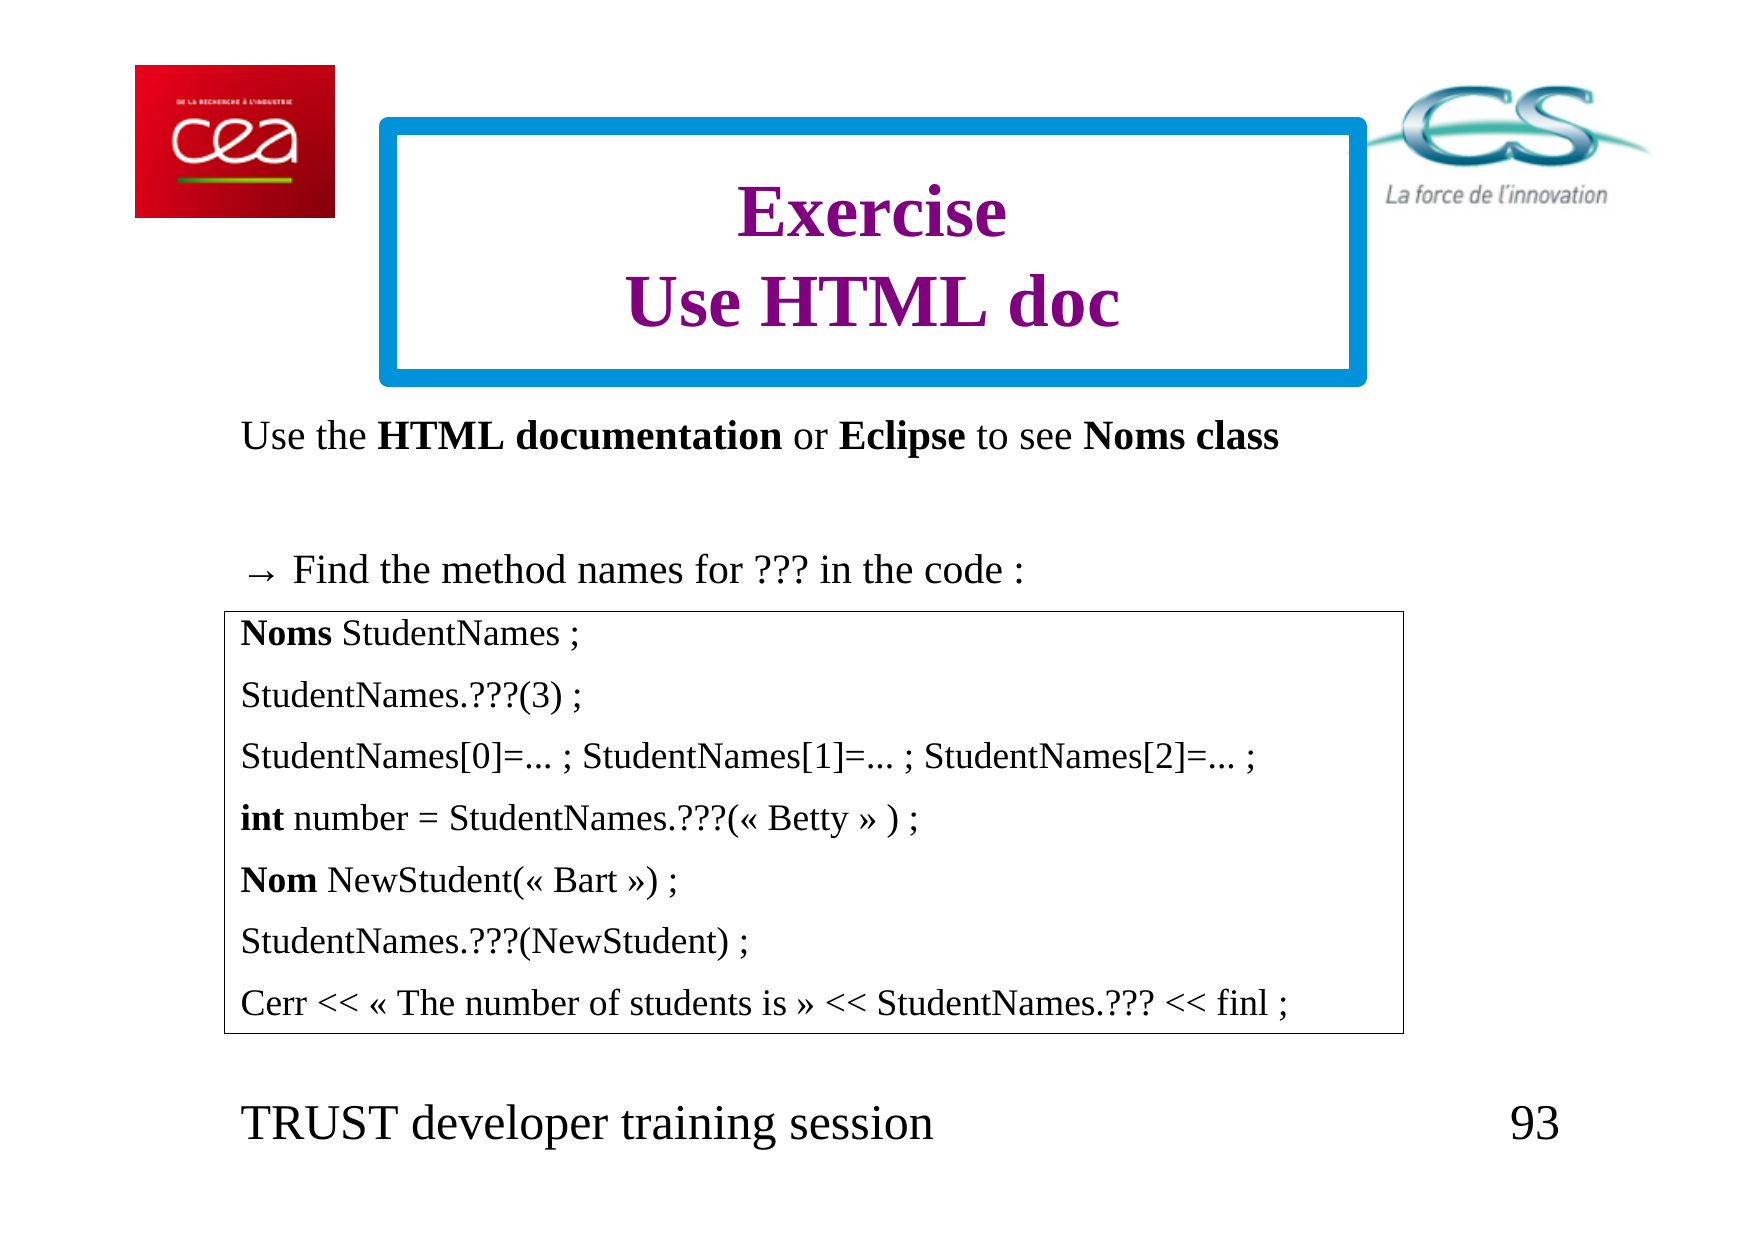

Exercise
Use HTML doc
# Use the HTML documentation or Eclipse to see Noms class
→ Find the method names for ??? in the code :
Noms StudentNames ;
StudentNames.???(3) ;
StudentNames[0]=... ; StudentNames[1]=... ; StudentNames[2]=... ;
int number = StudentNames.???(« Betty » ) ;
Nom NewStudent(« Bart ») ;
StudentNames.???(NewStudent) ;
Cerr << « The number of students is » << StudentNames.??? << finl ;
TRUST developer training session
93